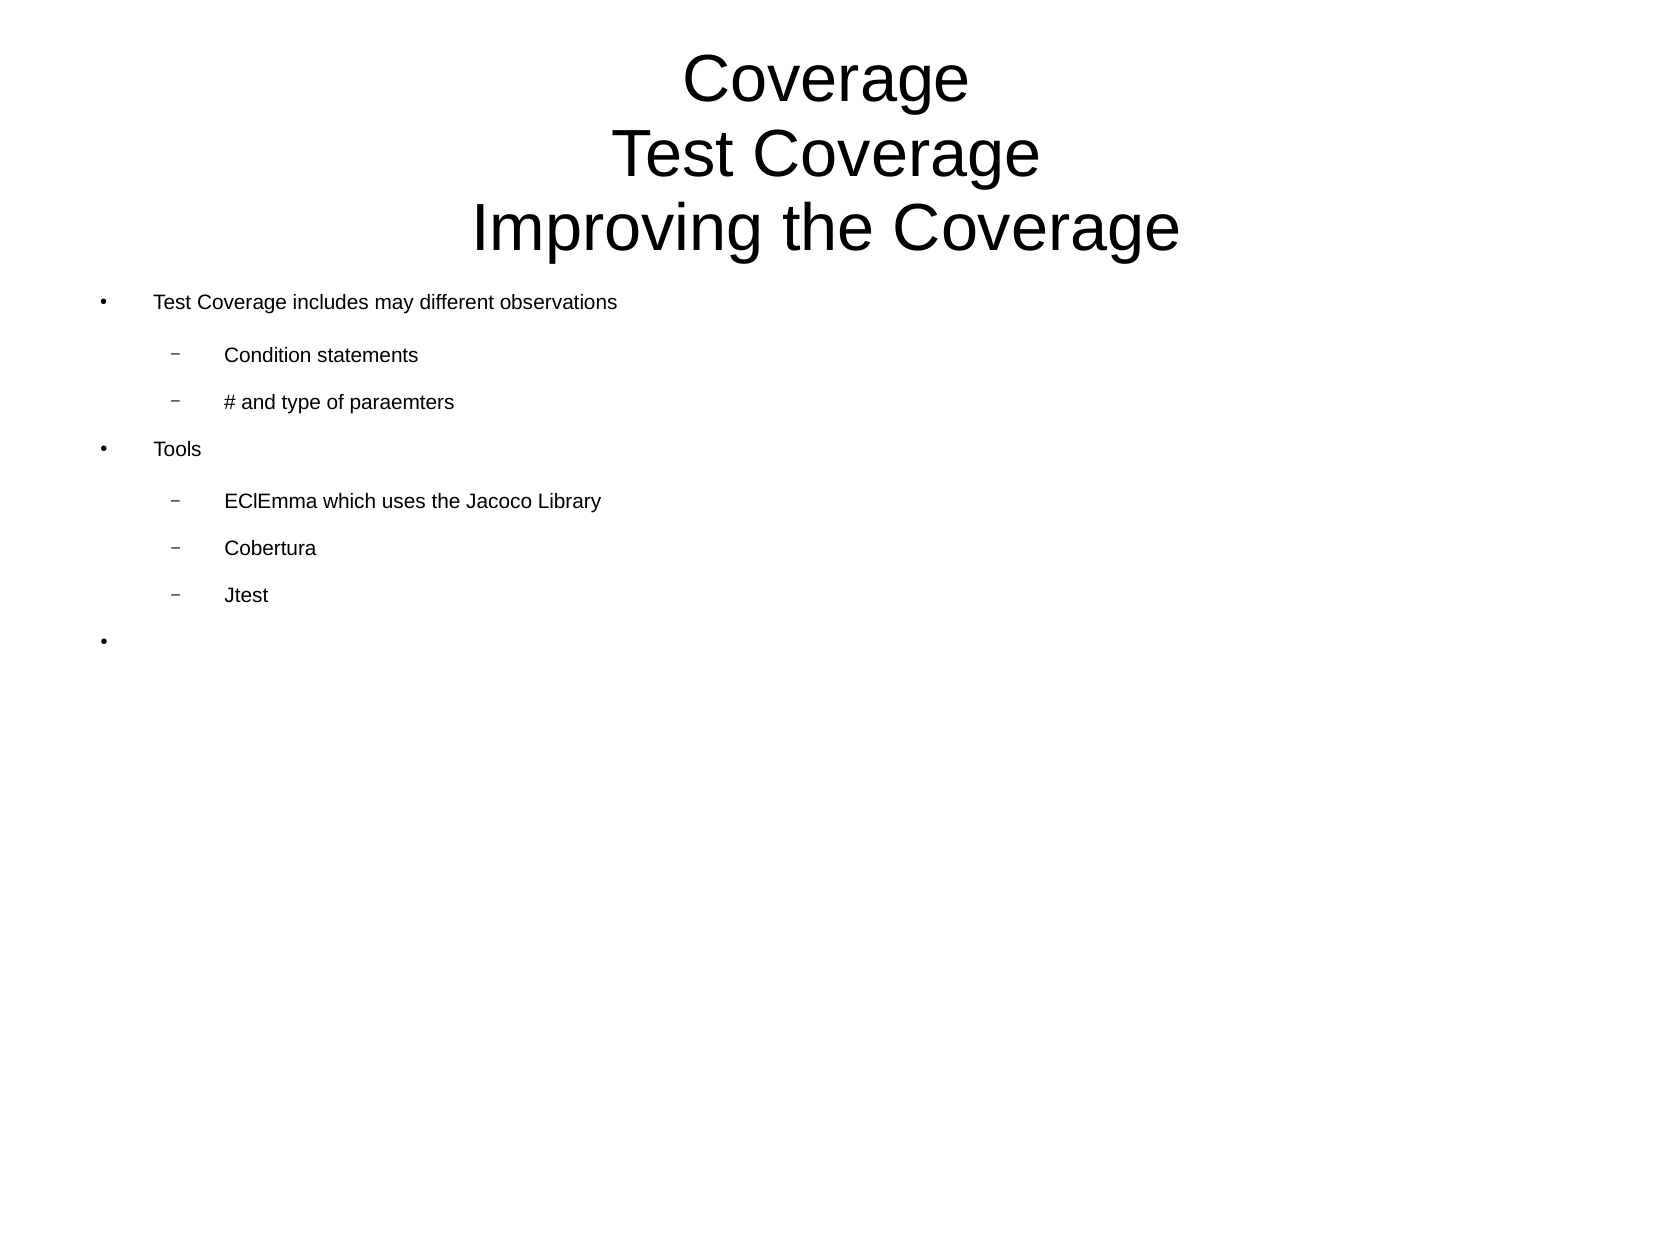

# Coverage Test Coverage Improving the Coverage
Test Coverage includes may different observations
Condition statements
# and type of paraemters
Tools
EClEmma which uses the Jacoco Library
Cobertura
Jtest